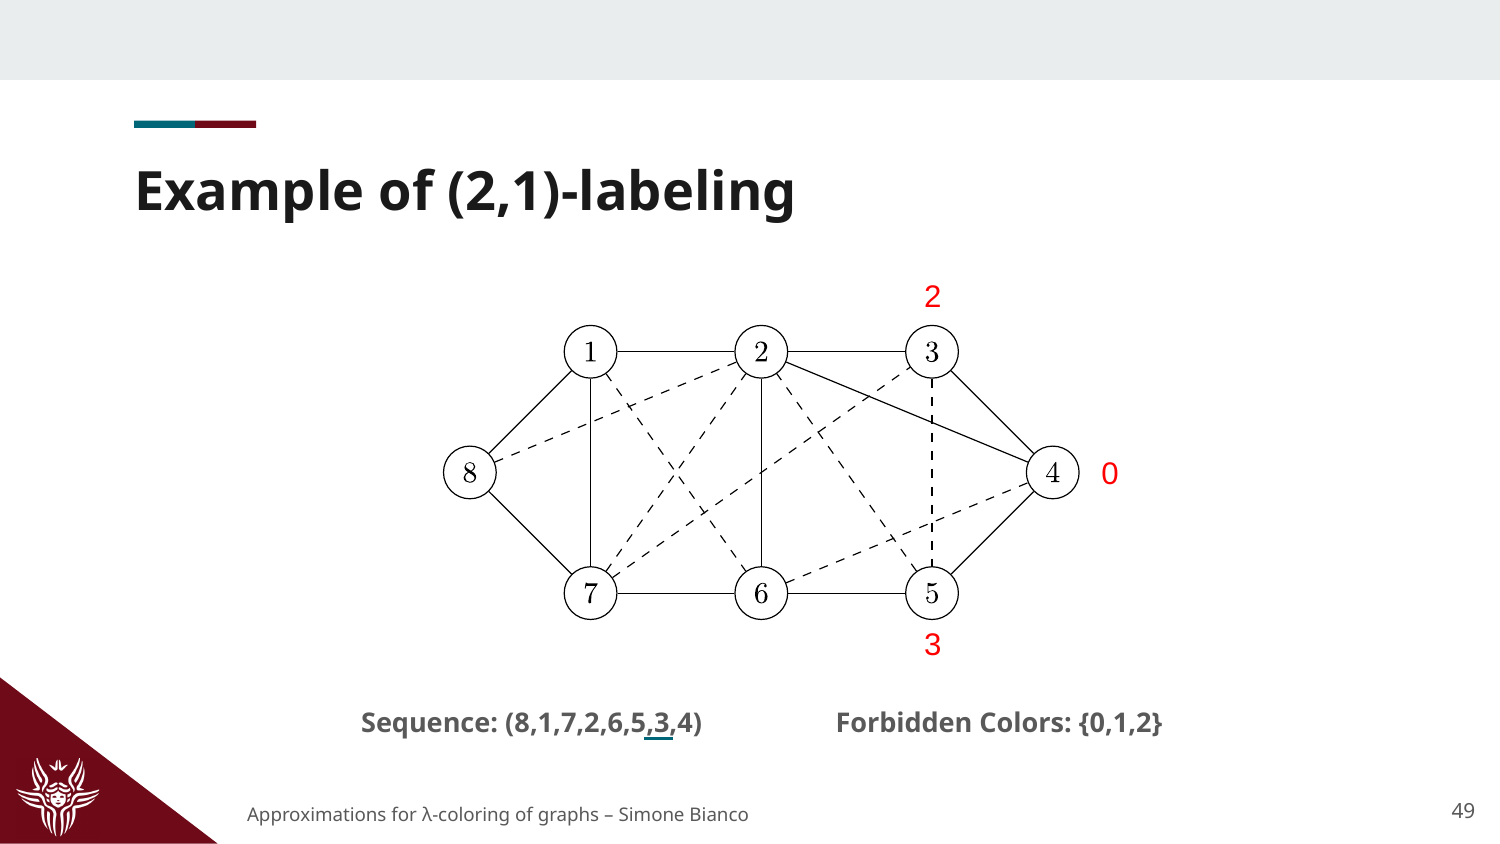

# Example of (2,1)-labeling
2
0
3
Sequence: (8,1,7,2,6,5,3,4)
Forbidden Colors: {0,1,2}
Approximations for λ-coloring of graphs – Simone Bianco